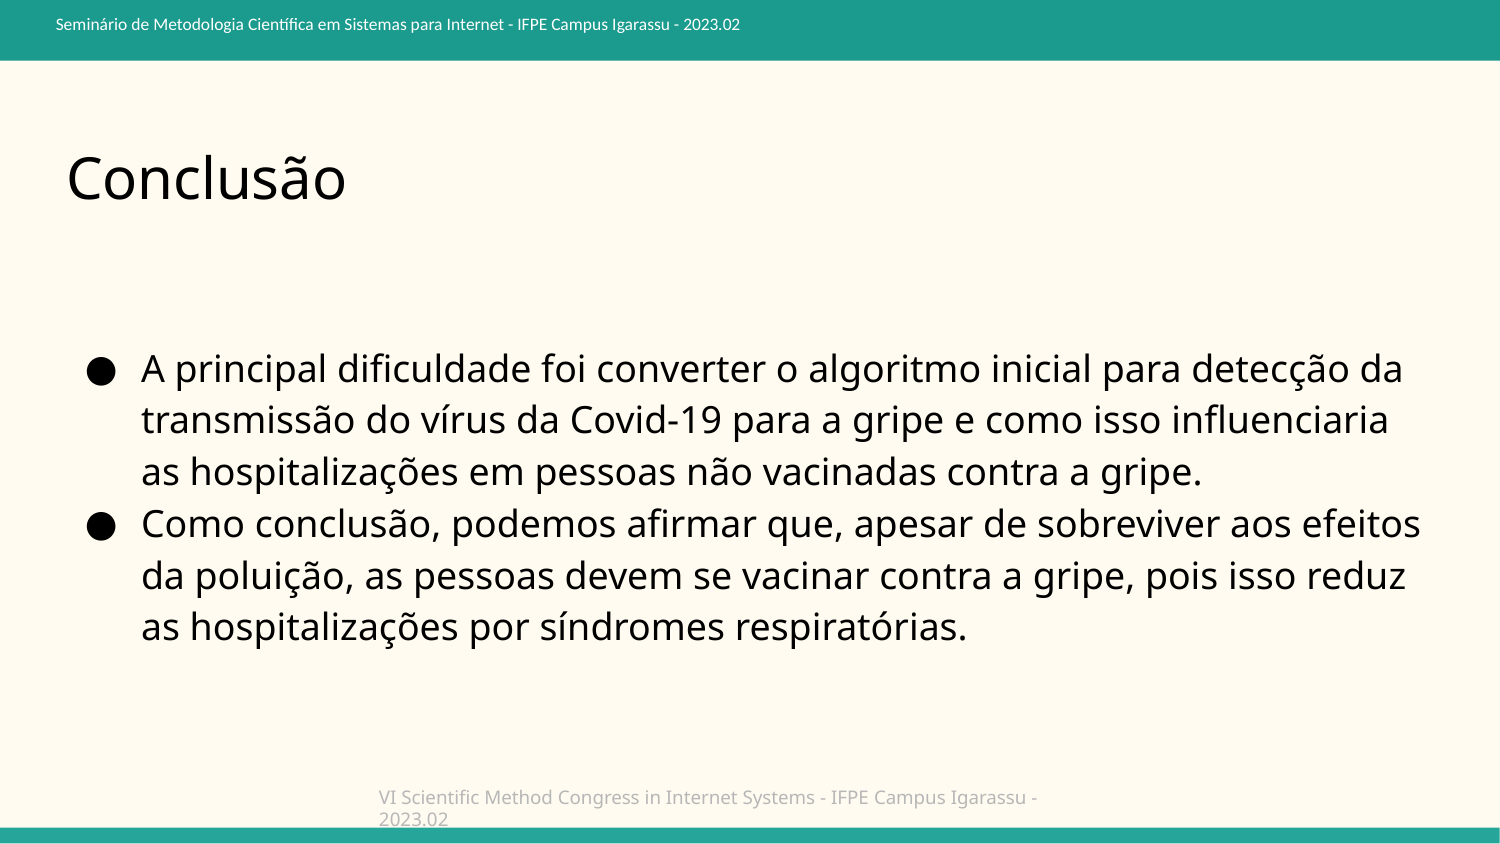

Seminário de Metodologia Científica em Sistemas para Internet - IFPE Campus Igarassu - 2023.02
# Conclusão
A principal dificuldade foi converter o algoritmo inicial para detecção da transmissão do vírus da Covid-19 para a gripe e como isso influenciaria as hospitalizações em pessoas não vacinadas contra a gripe.
Como conclusão, podemos afirmar que, apesar de sobreviver aos efeitos da poluição, as pessoas devem se vacinar contra a gripe, pois isso reduz as hospitalizações por síndromes respiratórias.